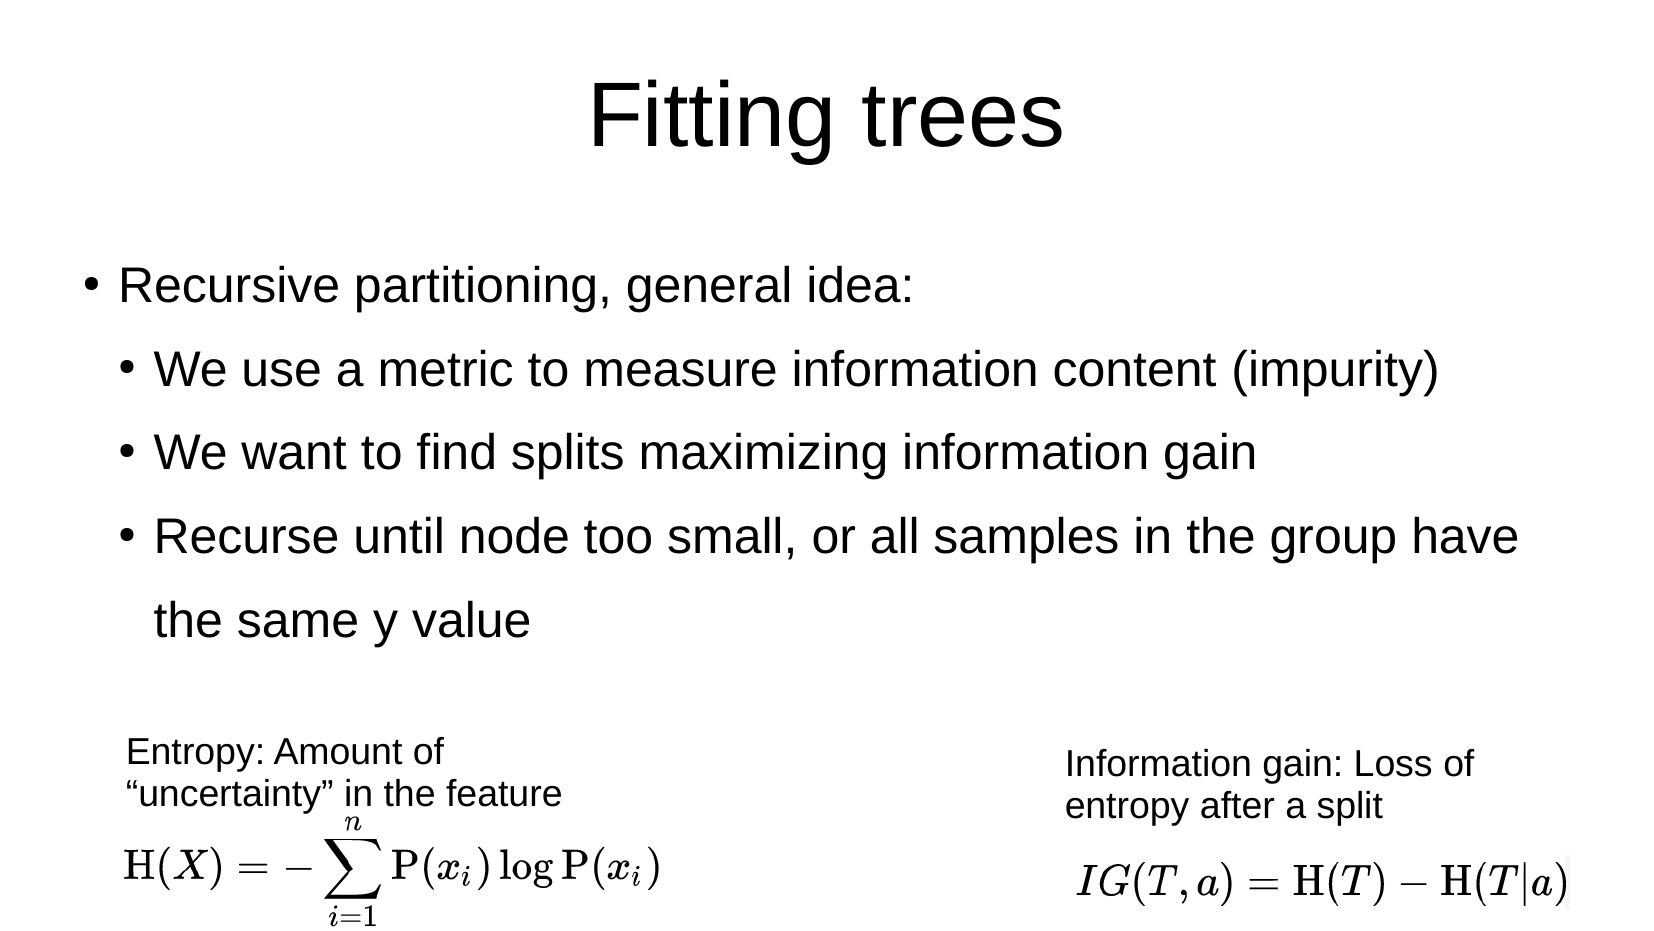

# Fitting trees
Recursive partitioning, general idea:
We use a metric to measure information content (impurity)
We want to find splits maximizing information gain
Recurse until node too small, or all samples in the group have the same y value
Entropy: Amount of “uncertainty” in the feature
Information gain: Loss of entropy after a split